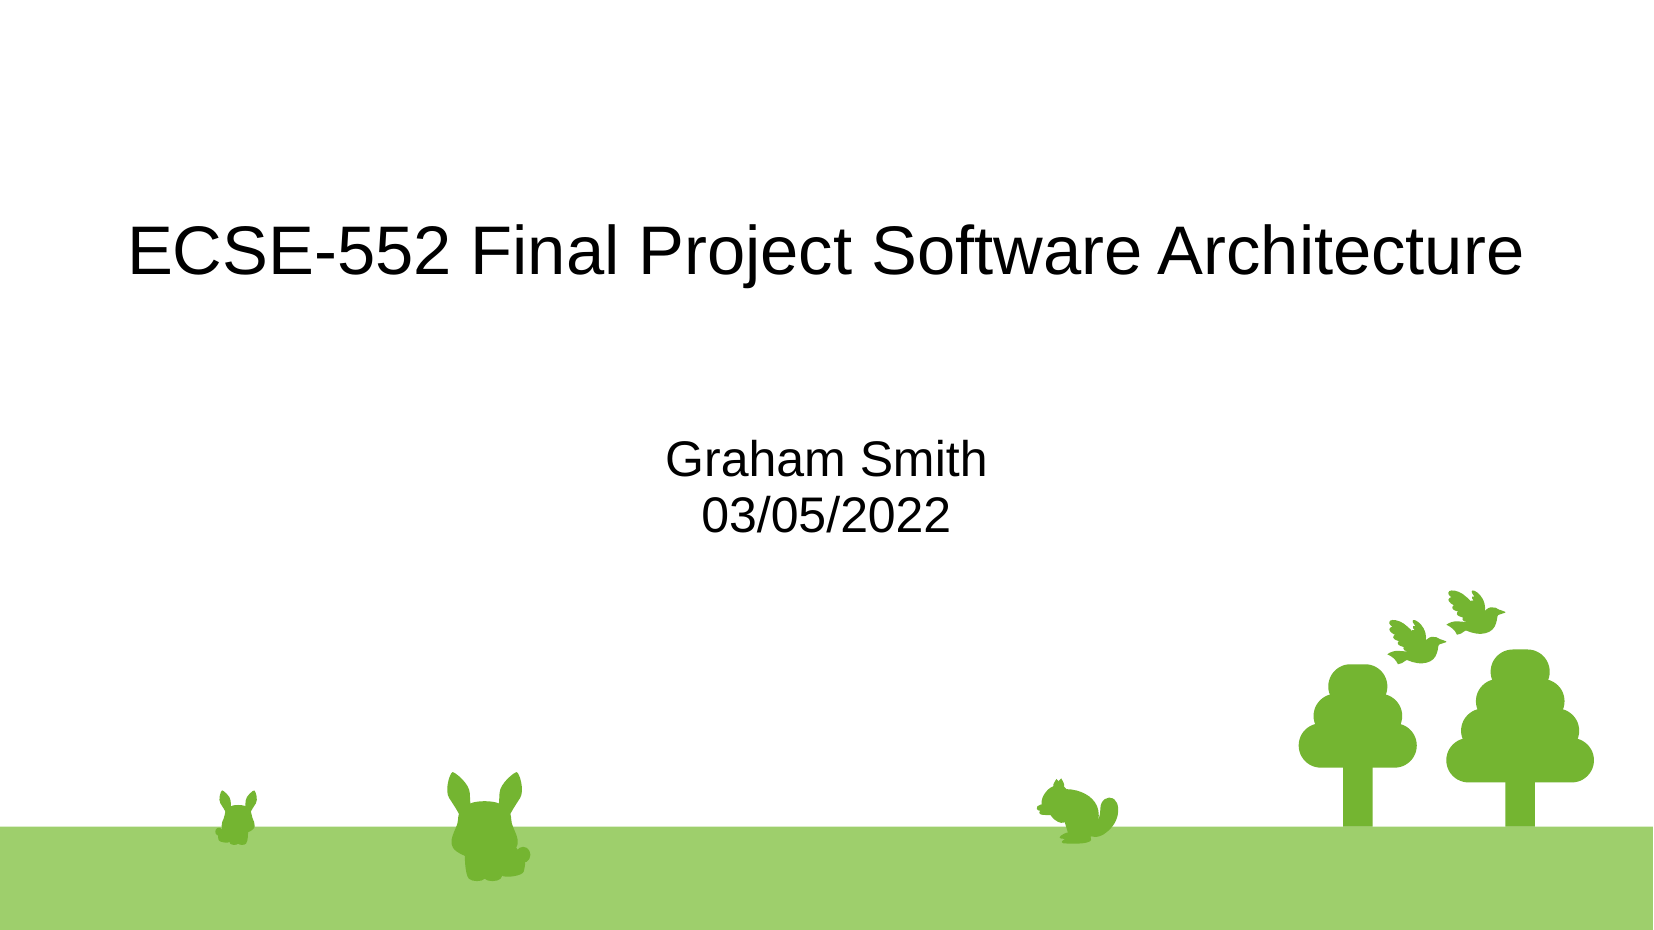

# ECSE-552 Final Project Software Architecture
Graham Smith
03/05/2022